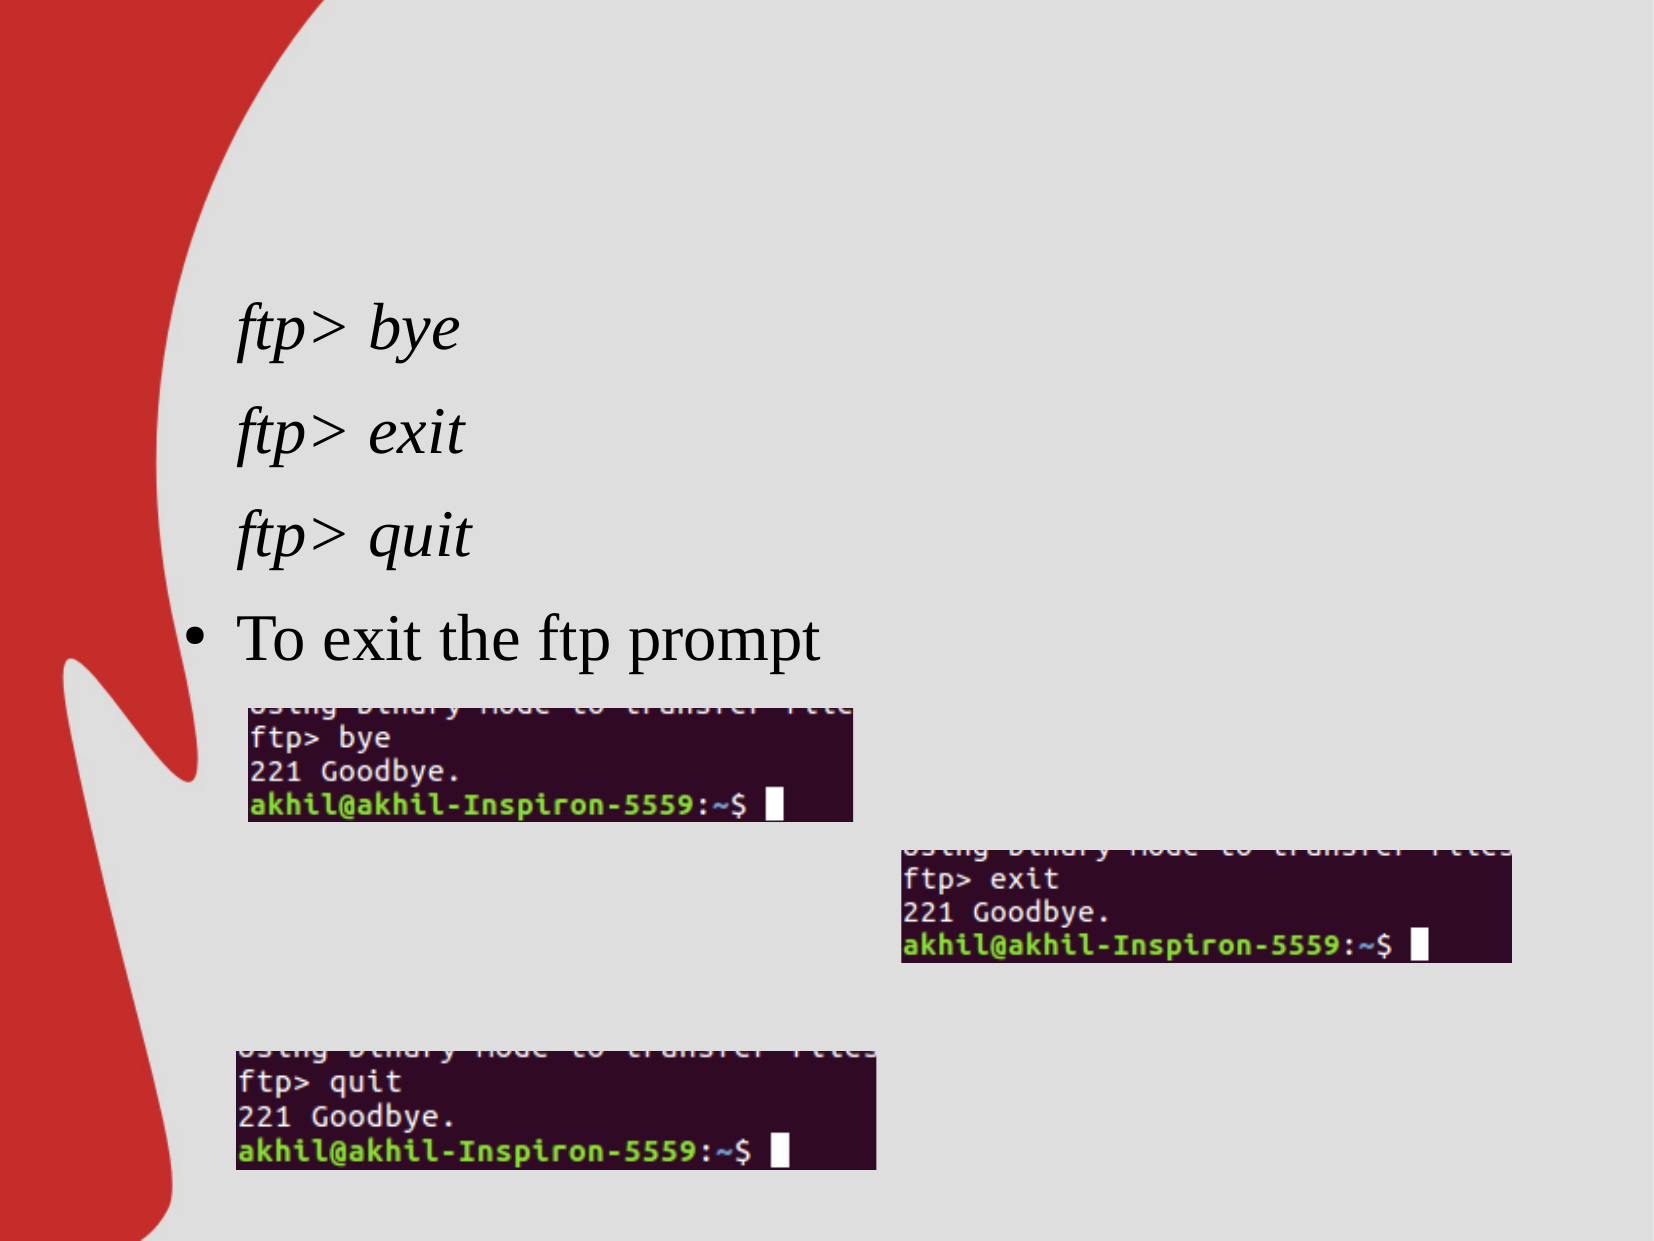

# ftp> bye
ftp> exit
ftp> quit
To exit the ftp prompt